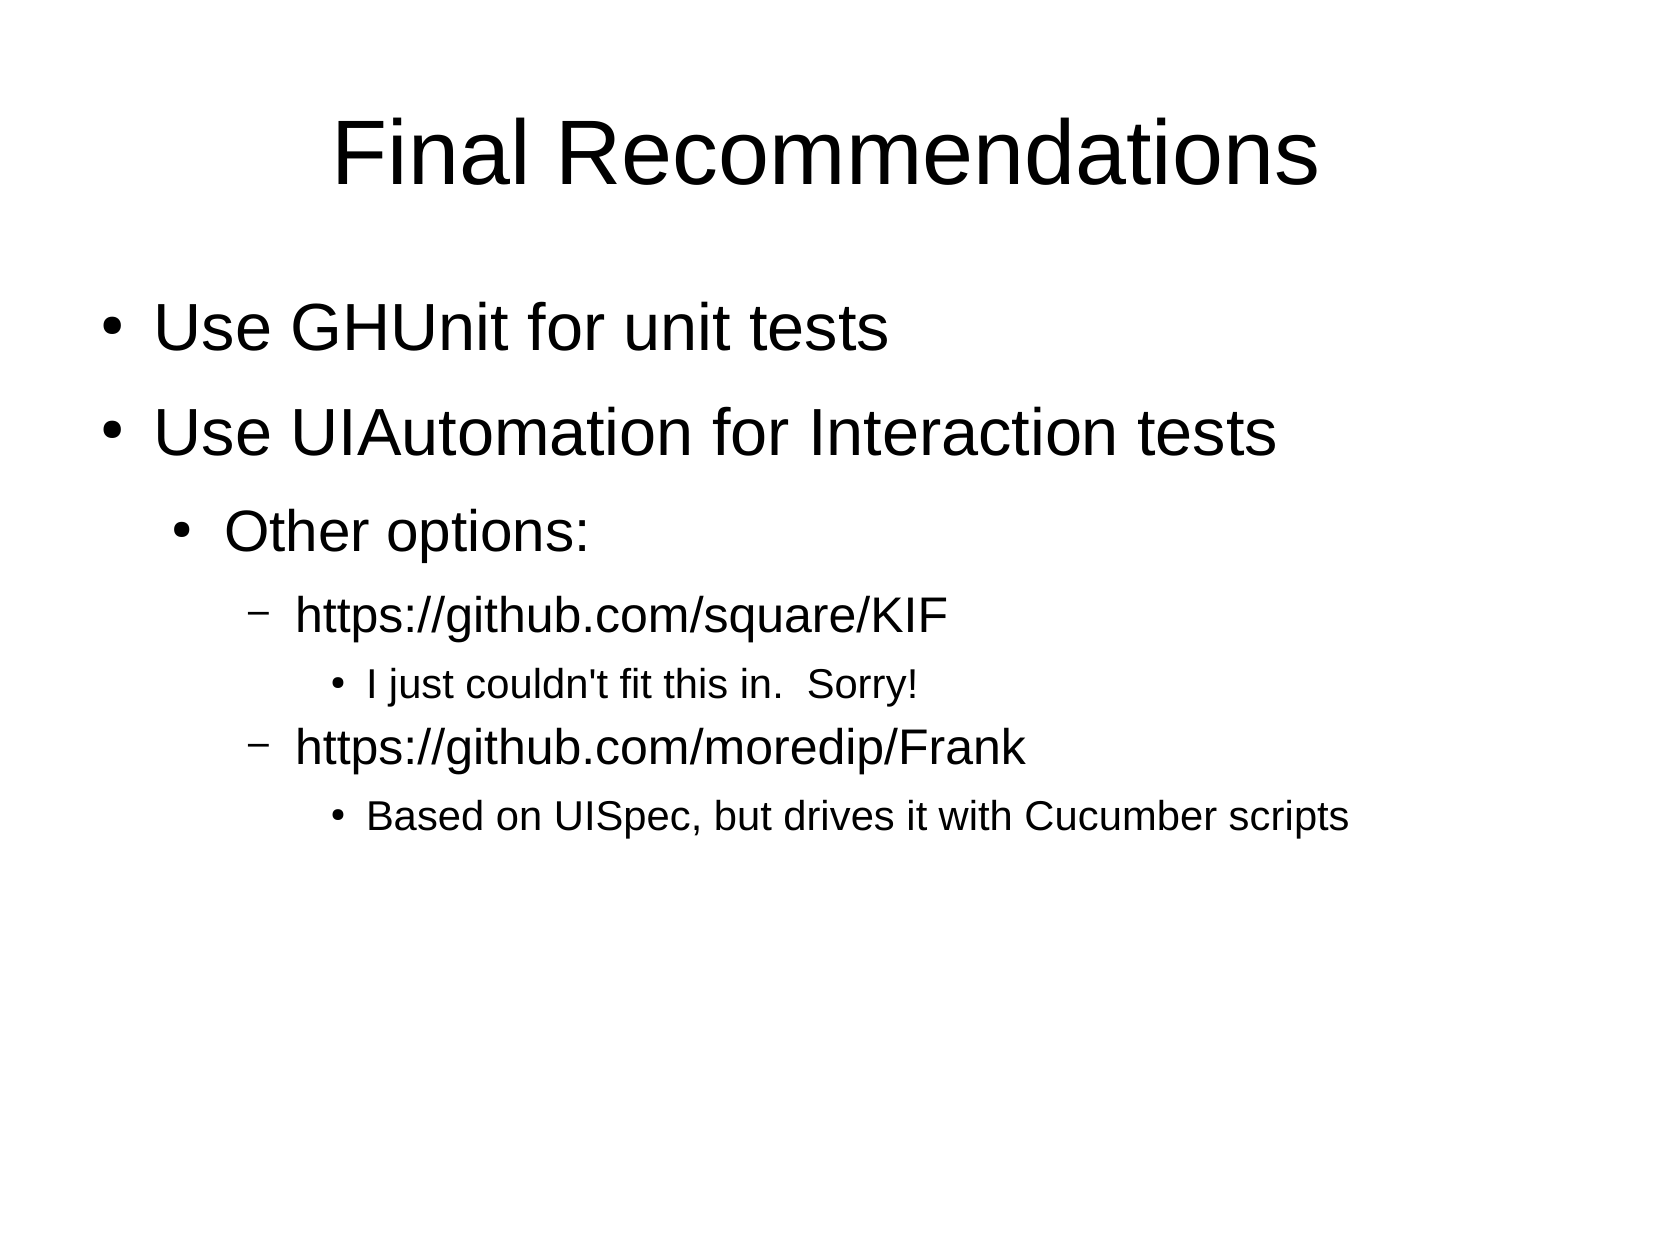

# Final Recommendations
Use GHUnit for unit tests
Use UIAutomation for Interaction tests
Other options:
https://github.com/square/KIF
I just couldn't fit this in. Sorry!
https://github.com/moredip/Frank
Based on UISpec, but drives it with Cucumber scripts